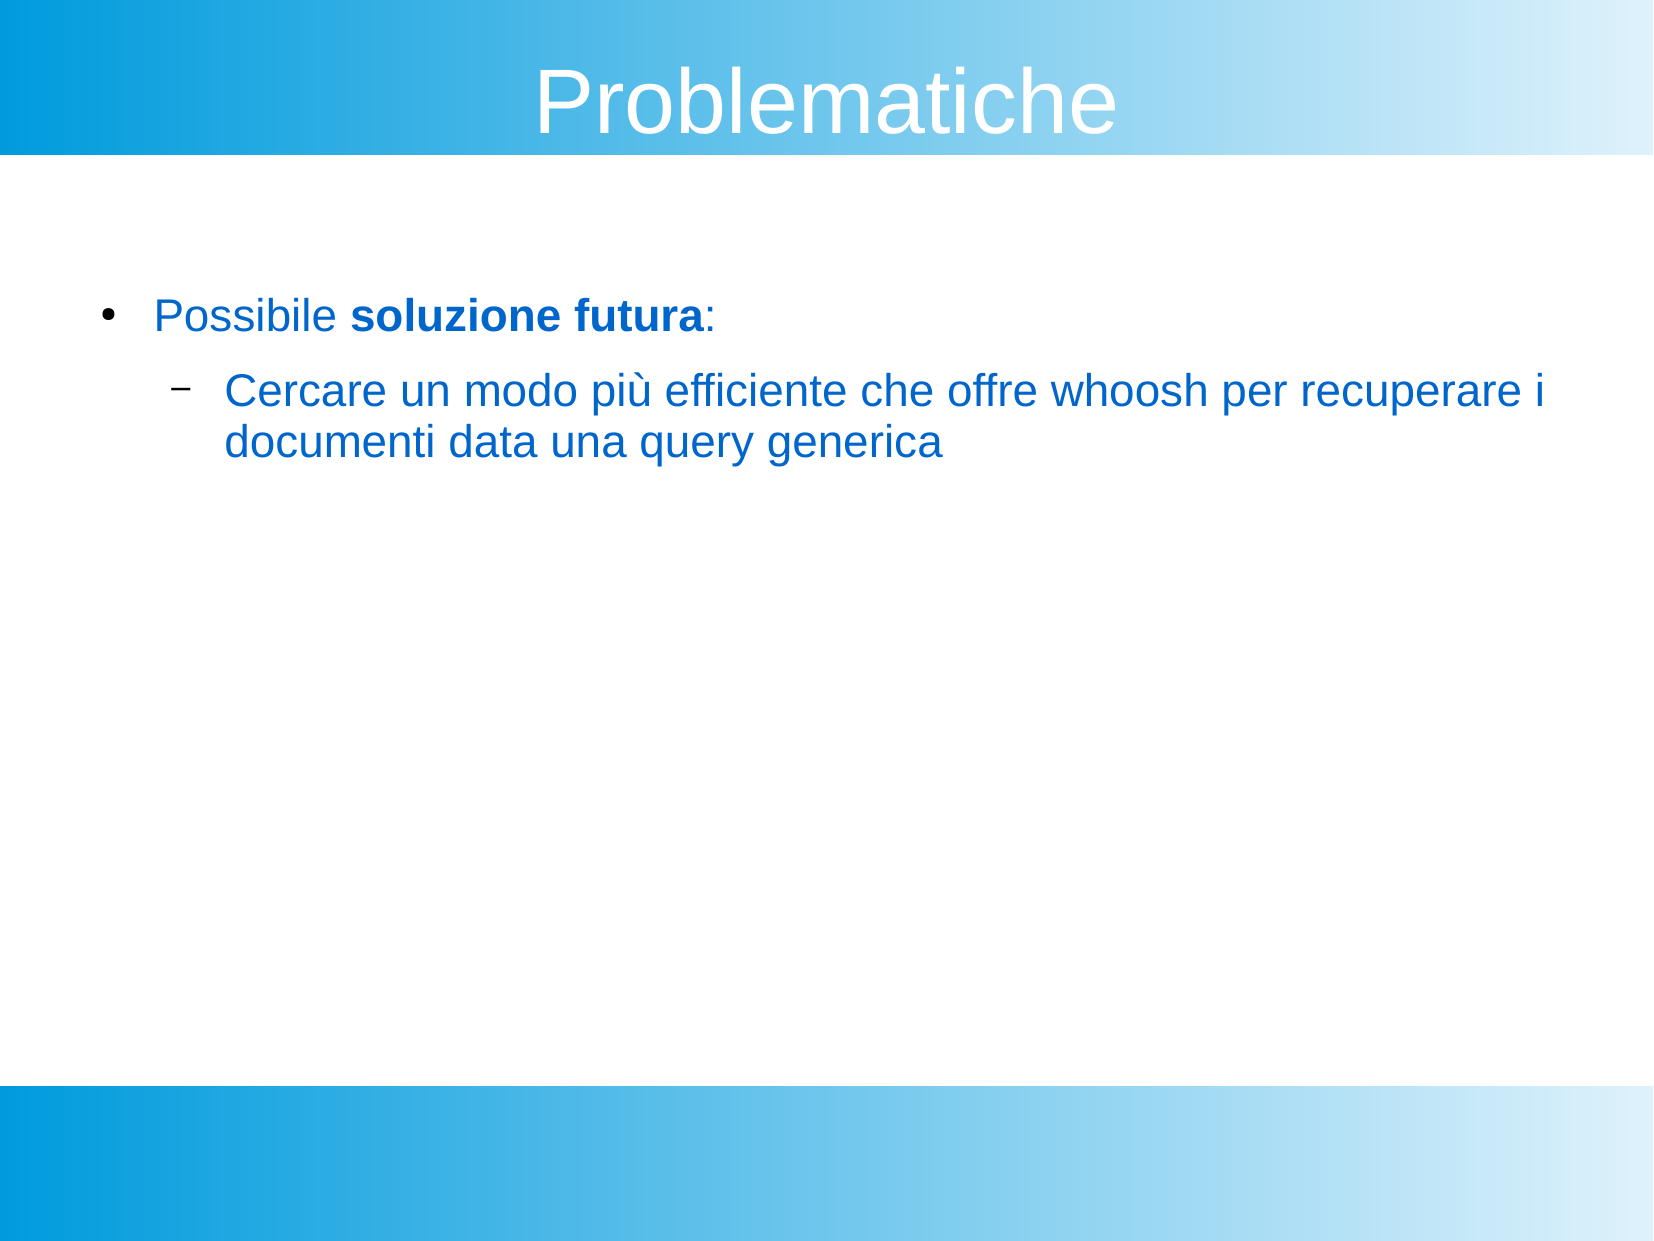

# Problematiche
Possibile soluzione futura:
Cercare un modo più efficiente che offre whoosh per recuperare i documenti data una query generica